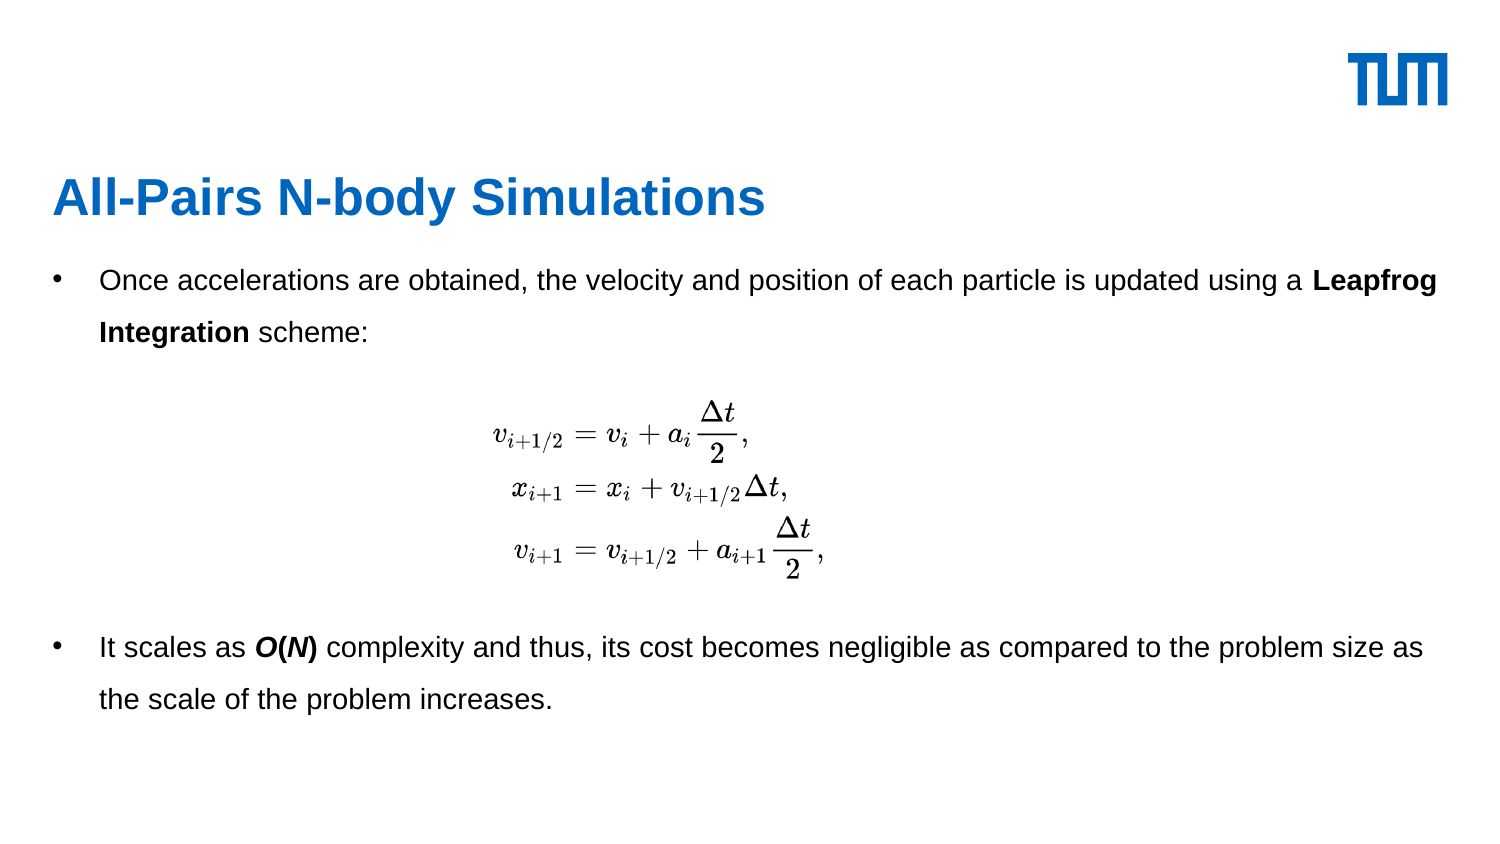

# All-Pairs N-body Simulations
Once accelerations are obtained, the velocity and position of each particle is updated using a Leapfrog Integration scheme:
It scales as O(N) complexity and thus, its cost becomes negligible as compared to the problem size as the scale of the problem increases.